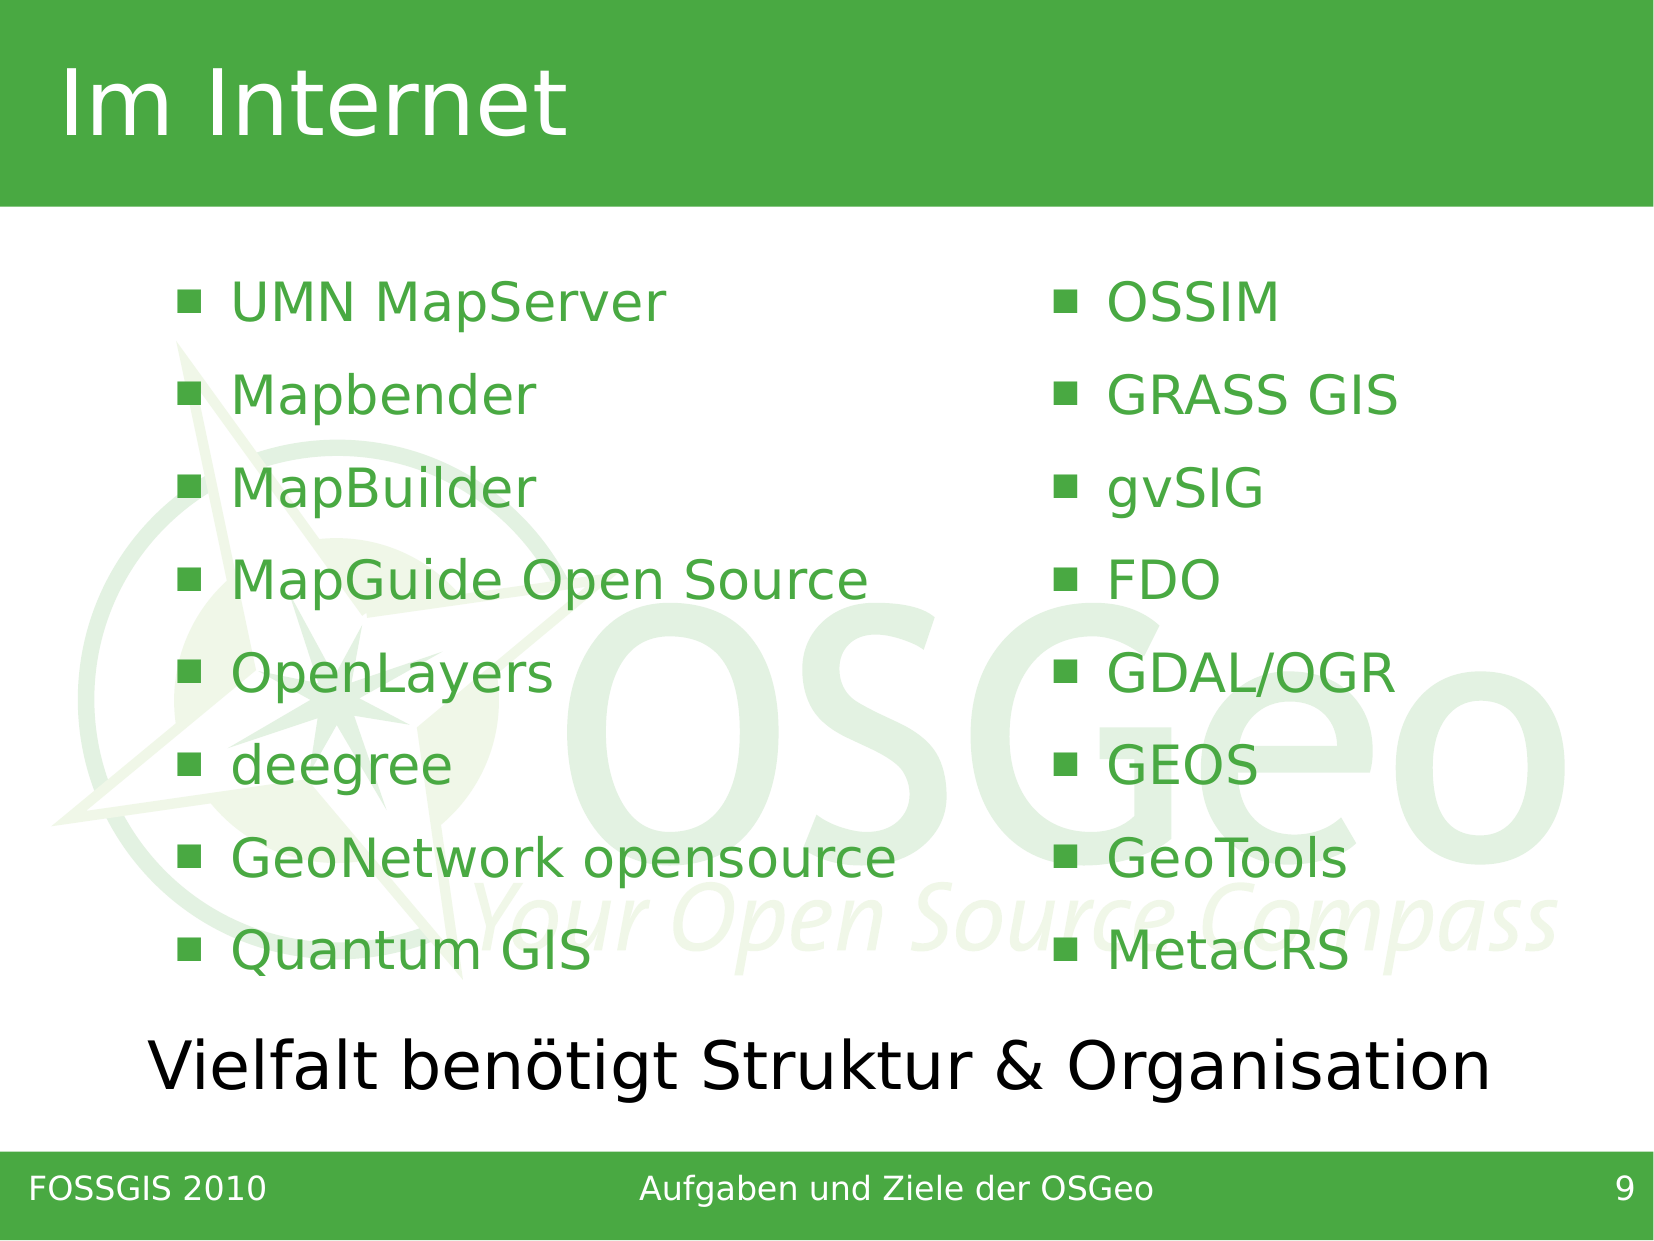

# Im Internet
UMN MapServer
Mapbender
MapBuilder
MapGuide Open Source
OpenLayers
deegree
GeoNetwork opensource
Quantum GIS
OSSIM
GRASS GIS
gvSIG
FDO
GDAL/OGR
GEOS
GeoTools
MetaCRS
Vielfalt benötigt Struktur & Organisation
FOSSGIS 2010
Aufgaben und Ziele der OSGeo
9